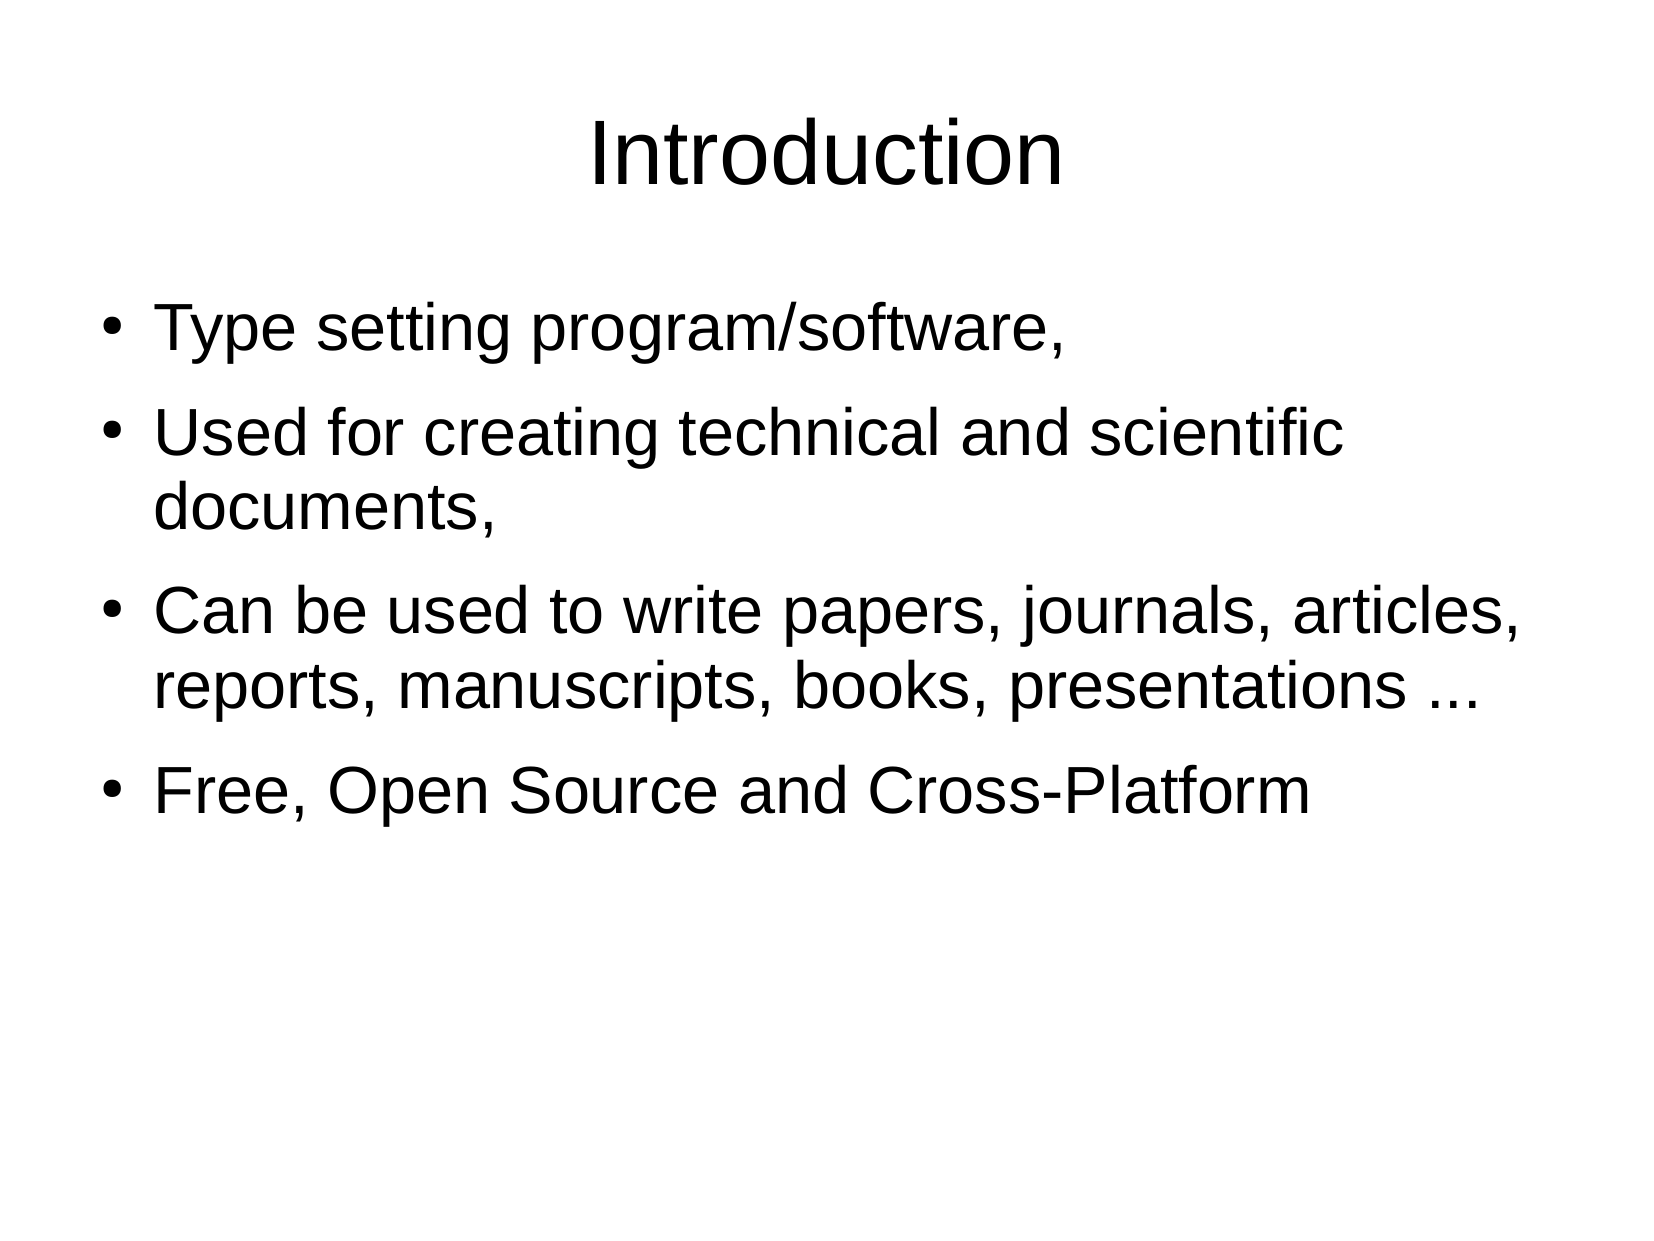

# Introduction
Type setting program/software,
Used for creating technical and scientific documents,
Can be used to write papers, journals, articles, reports, manuscripts, books, presentations ...
Free, Open Source and Cross-Platform